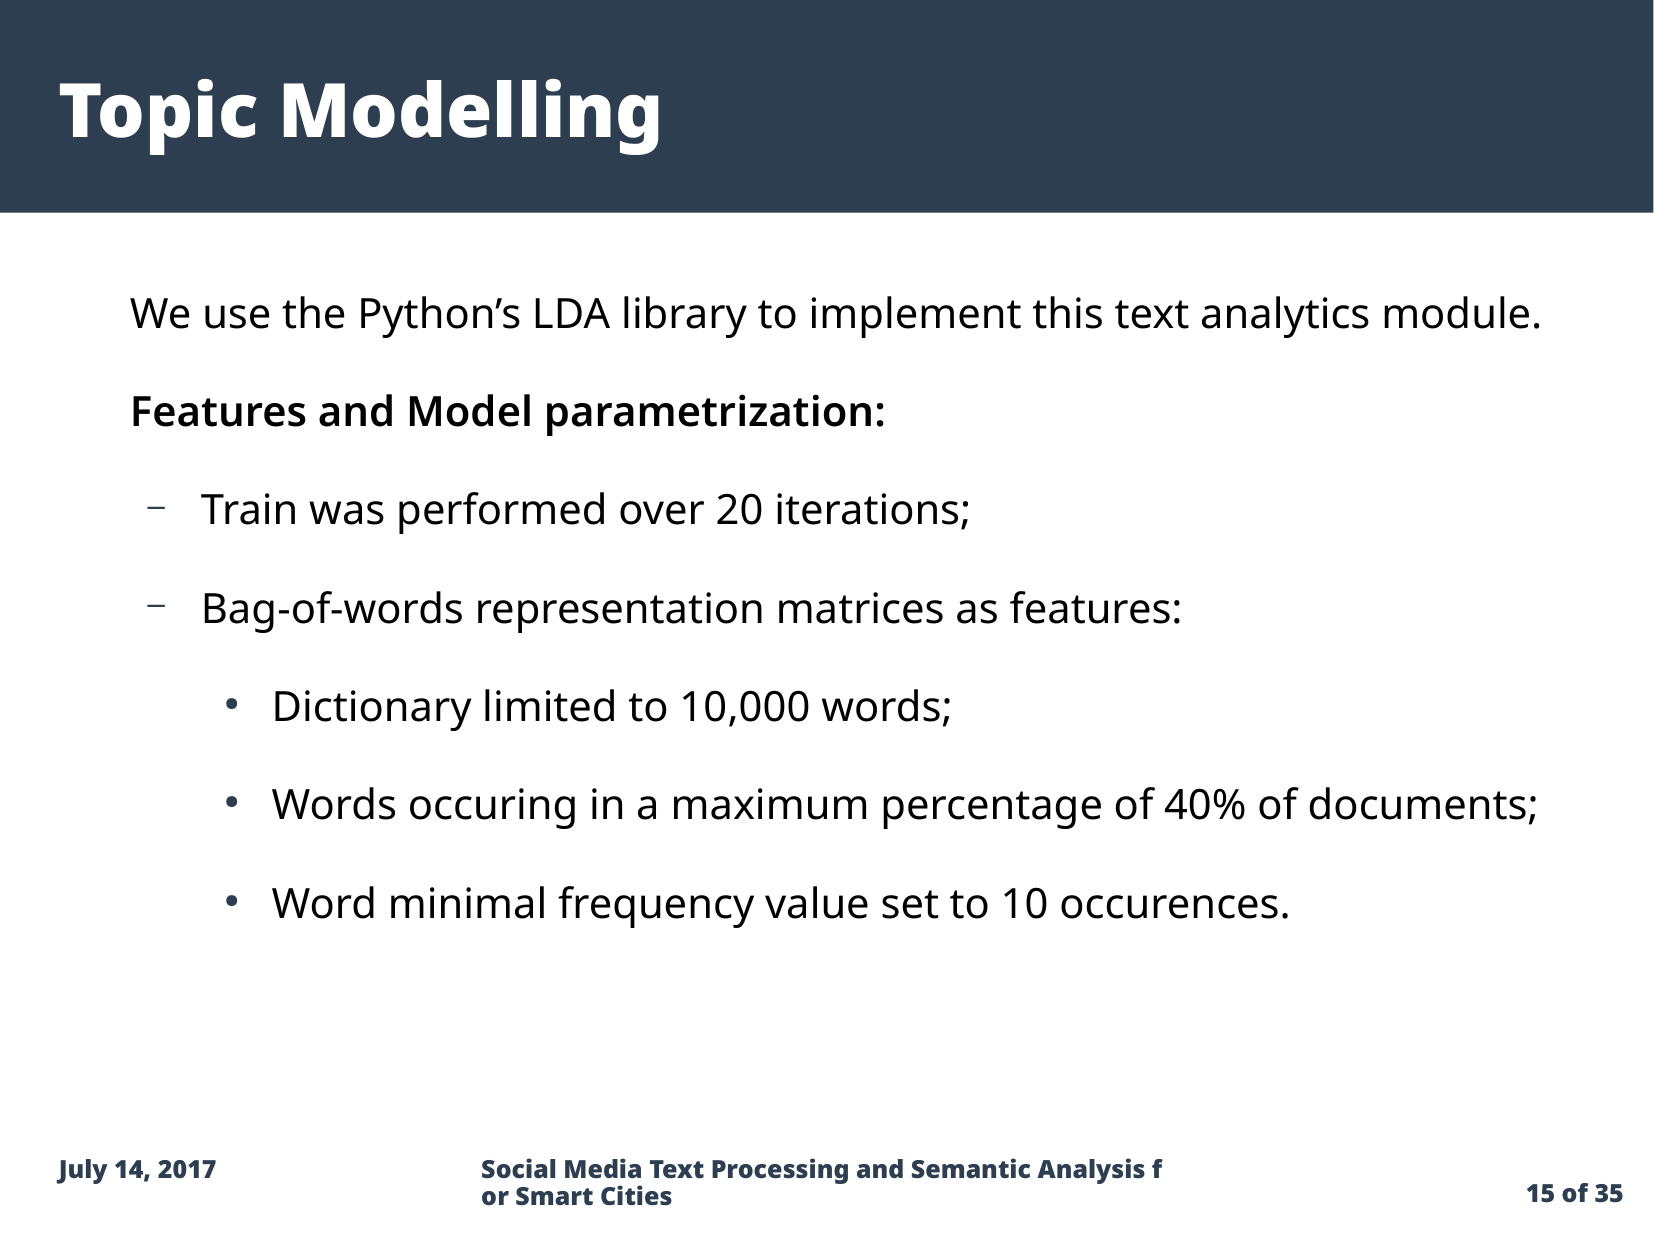

# Topic Modelling
We use the Python’s LDA library to implement this text analytics module.
Features and Model parametrization:
Train was performed over 20 iterations;
Bag-of-words representation matrices as features:
Dictionary limited to 10,000 words;
Words occuring in a maximum percentage of 40% of documents;
Word minimal frequency value set to 10 occurences.
July 14, 2017
Social Media Text Processing and Semantic Analysis for Smart Cities
15